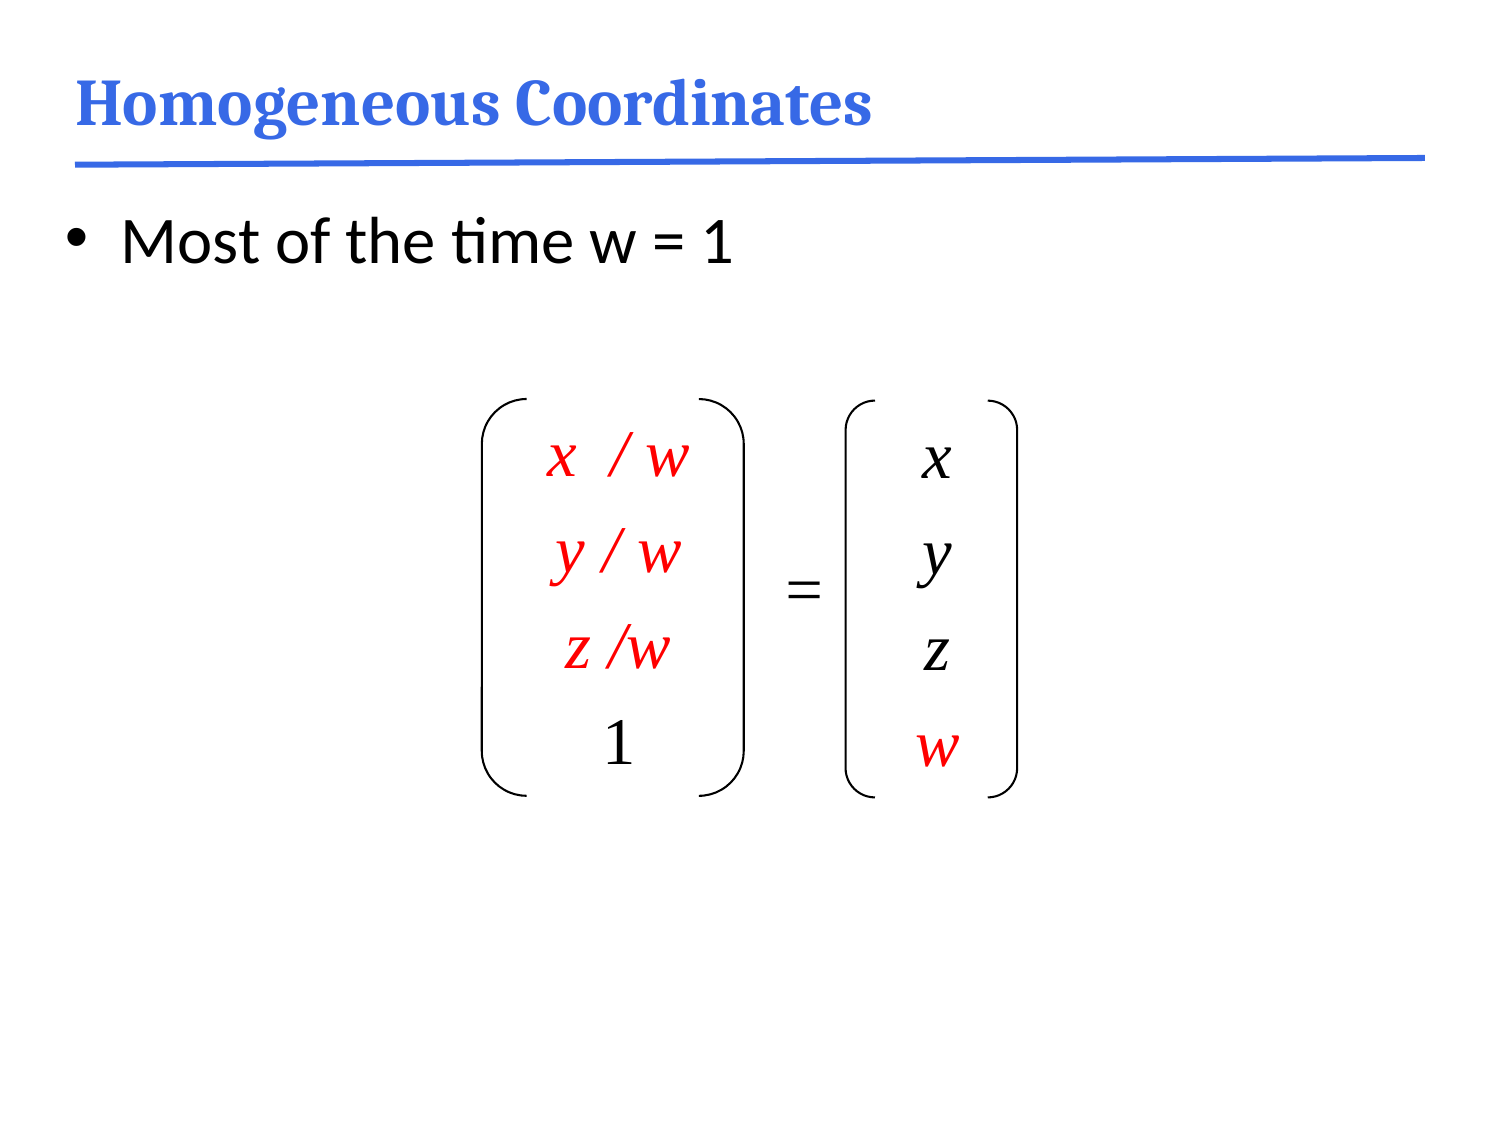

# Homogeneous Coordinates
Most of the time w = 1
x / w
y / w
z /w
1
x
y
z
w
=